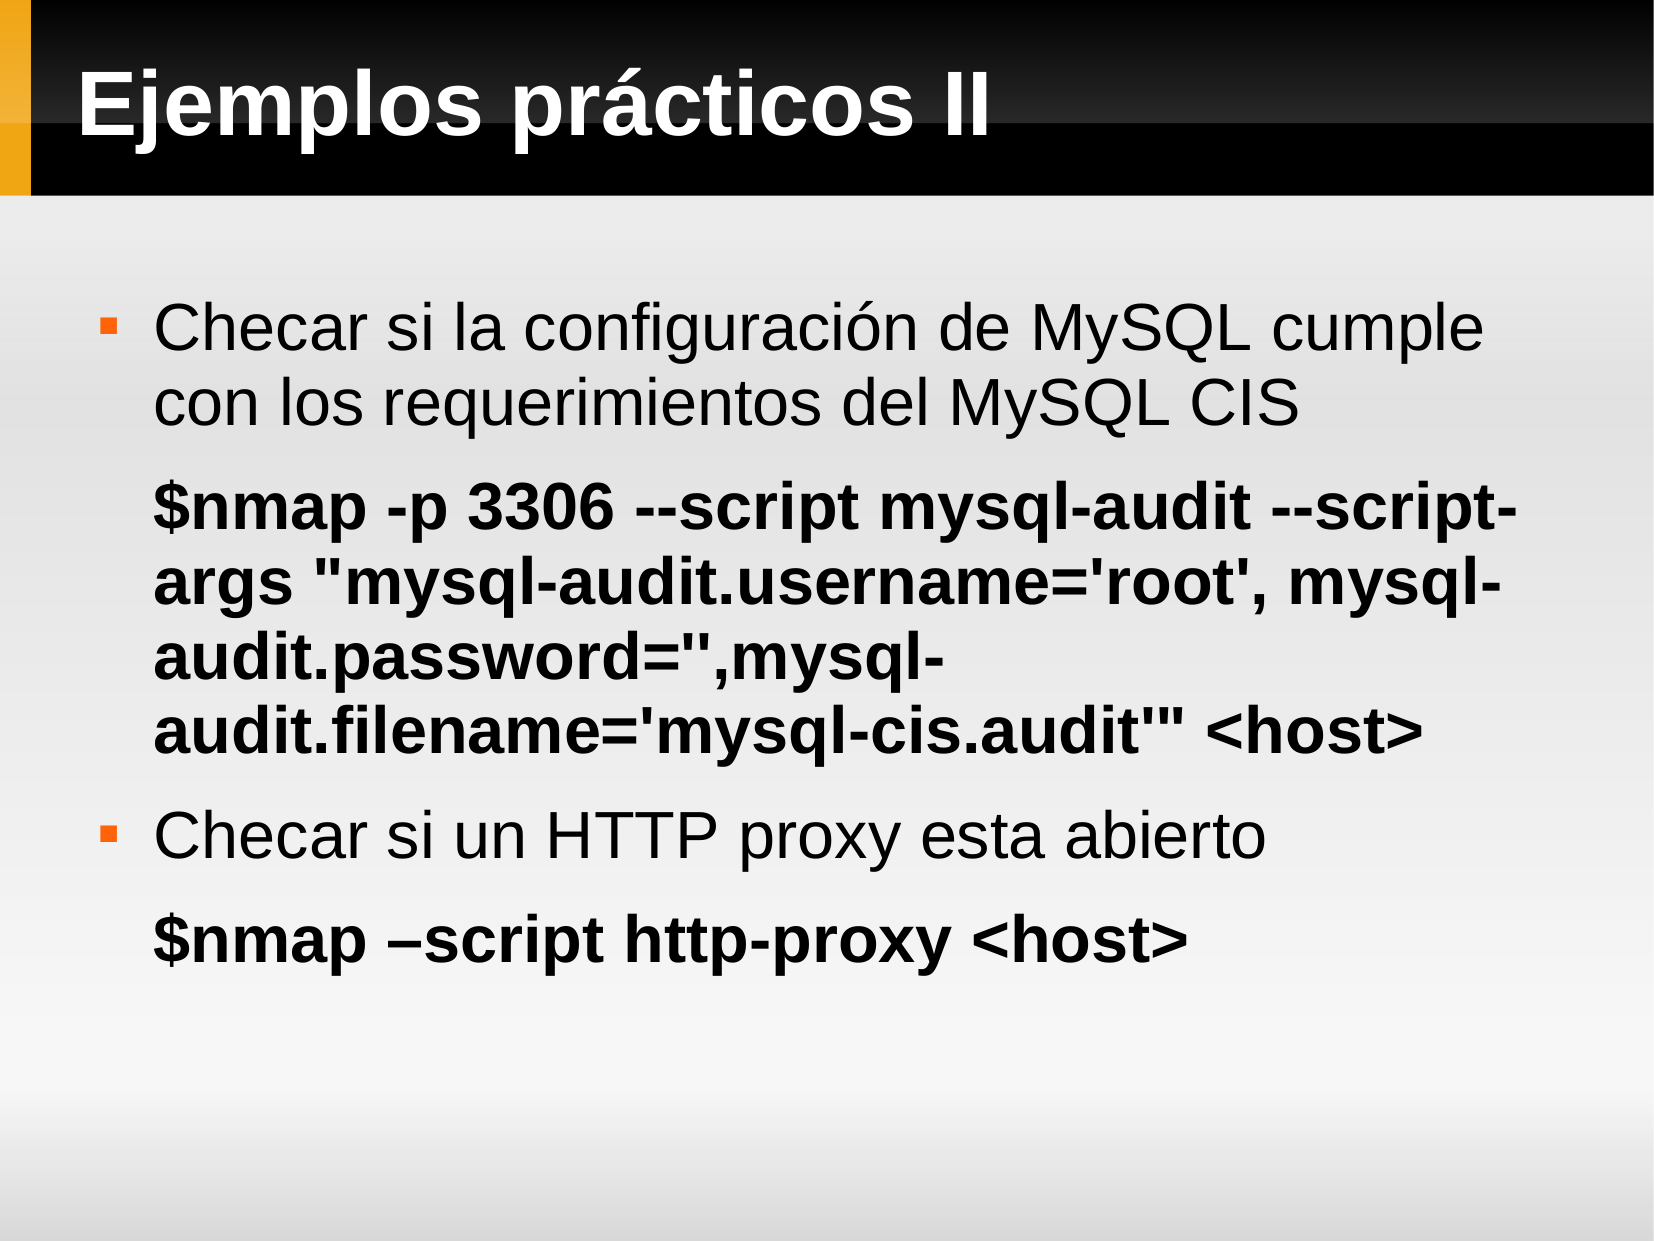

# Ejemplos prácticos II
Checar si la configuración de MySQL cumple con los requerimientos del MySQL CIS
$nmap -p 3306 --script mysql-audit --script-args "mysql-audit.username='root', mysql-audit.password='',mysql-audit.filename='mysql-cis.audit'" <host>
Checar si un HTTP proxy esta abierto
$nmap –script http-proxy <host>